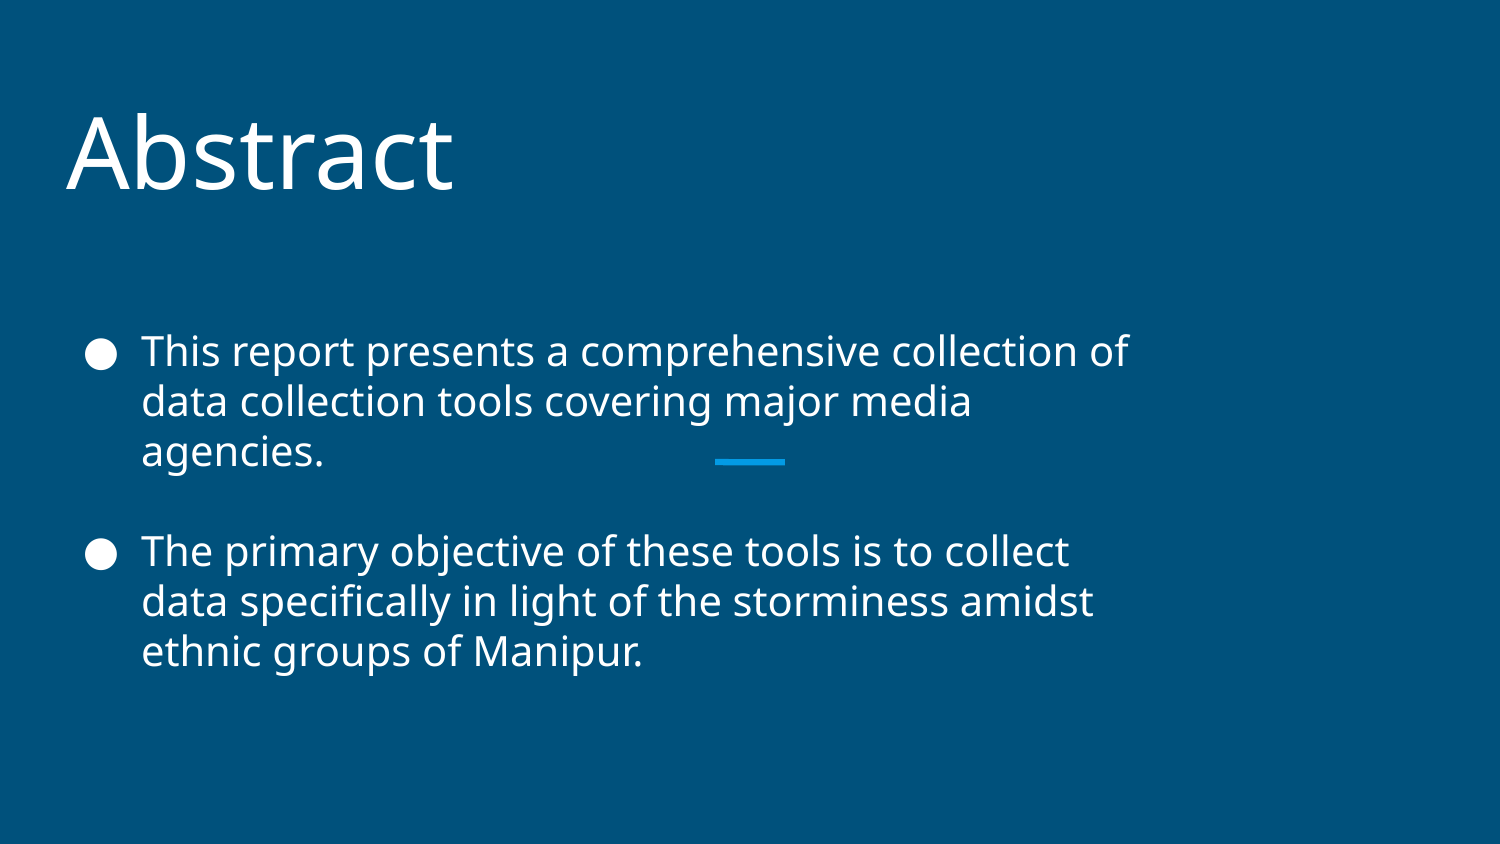

# Abstract
This report presents a comprehensive collection of data collection tools covering major media agencies.
The primary objective of these tools is to collect data specifically in light of the storminess amidst ethnic groups of Manipur.